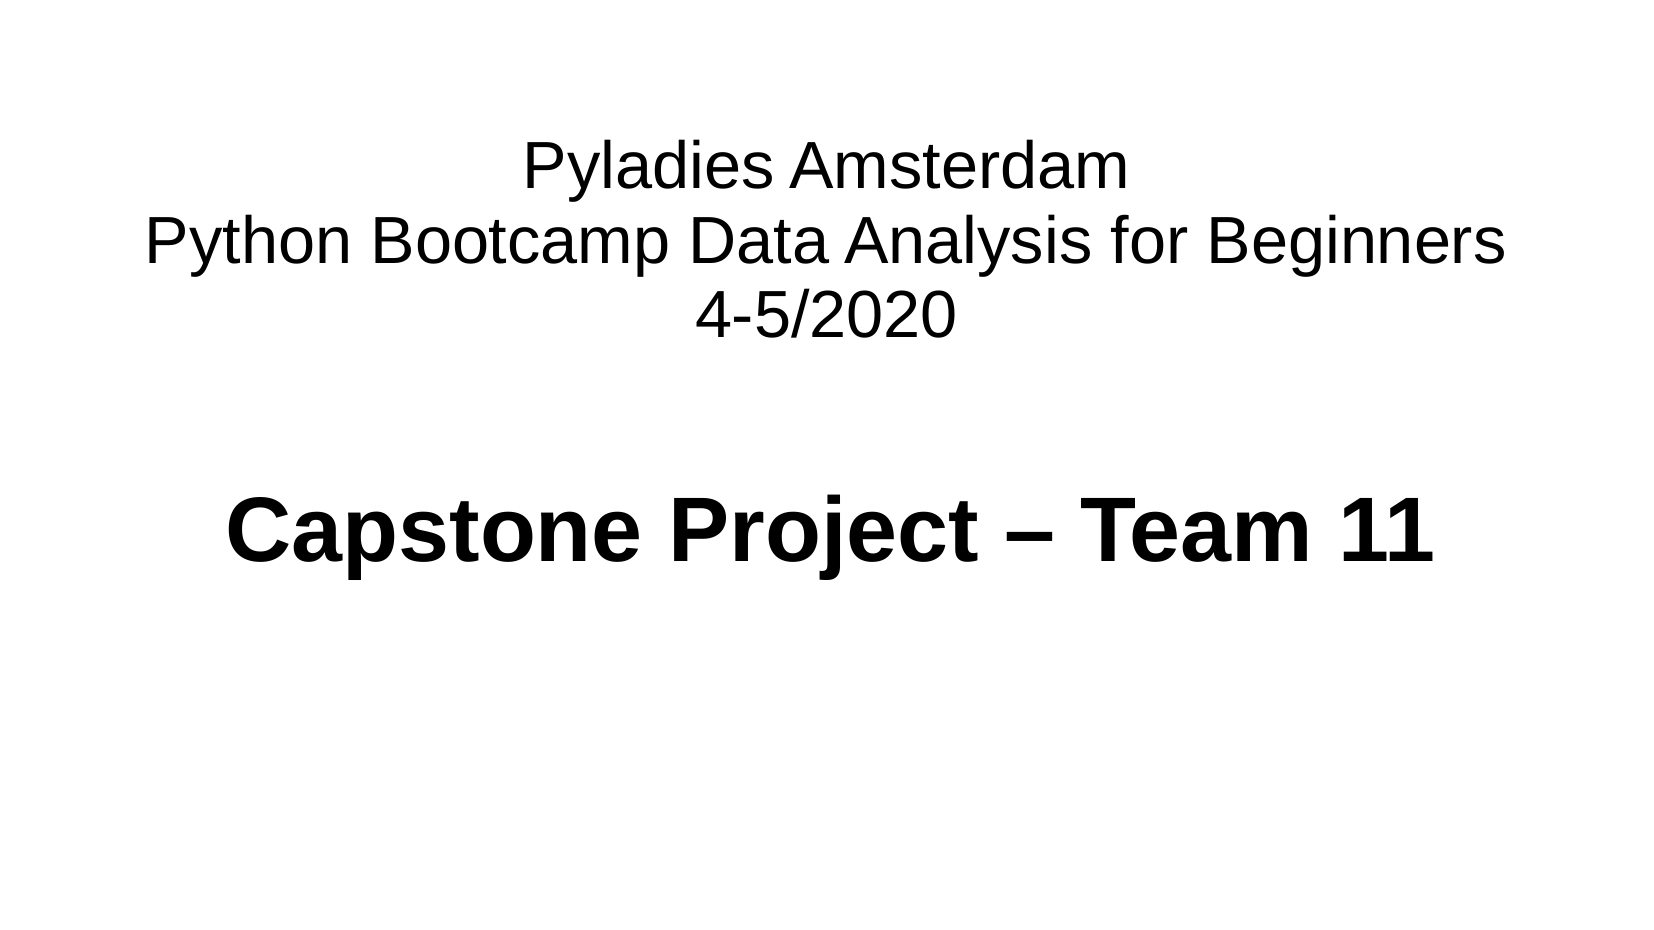

Pyladies Amsterdam
Python Bootcamp Data Analysis for Beginners
4-5/2020
# Capstone Project – Team 11